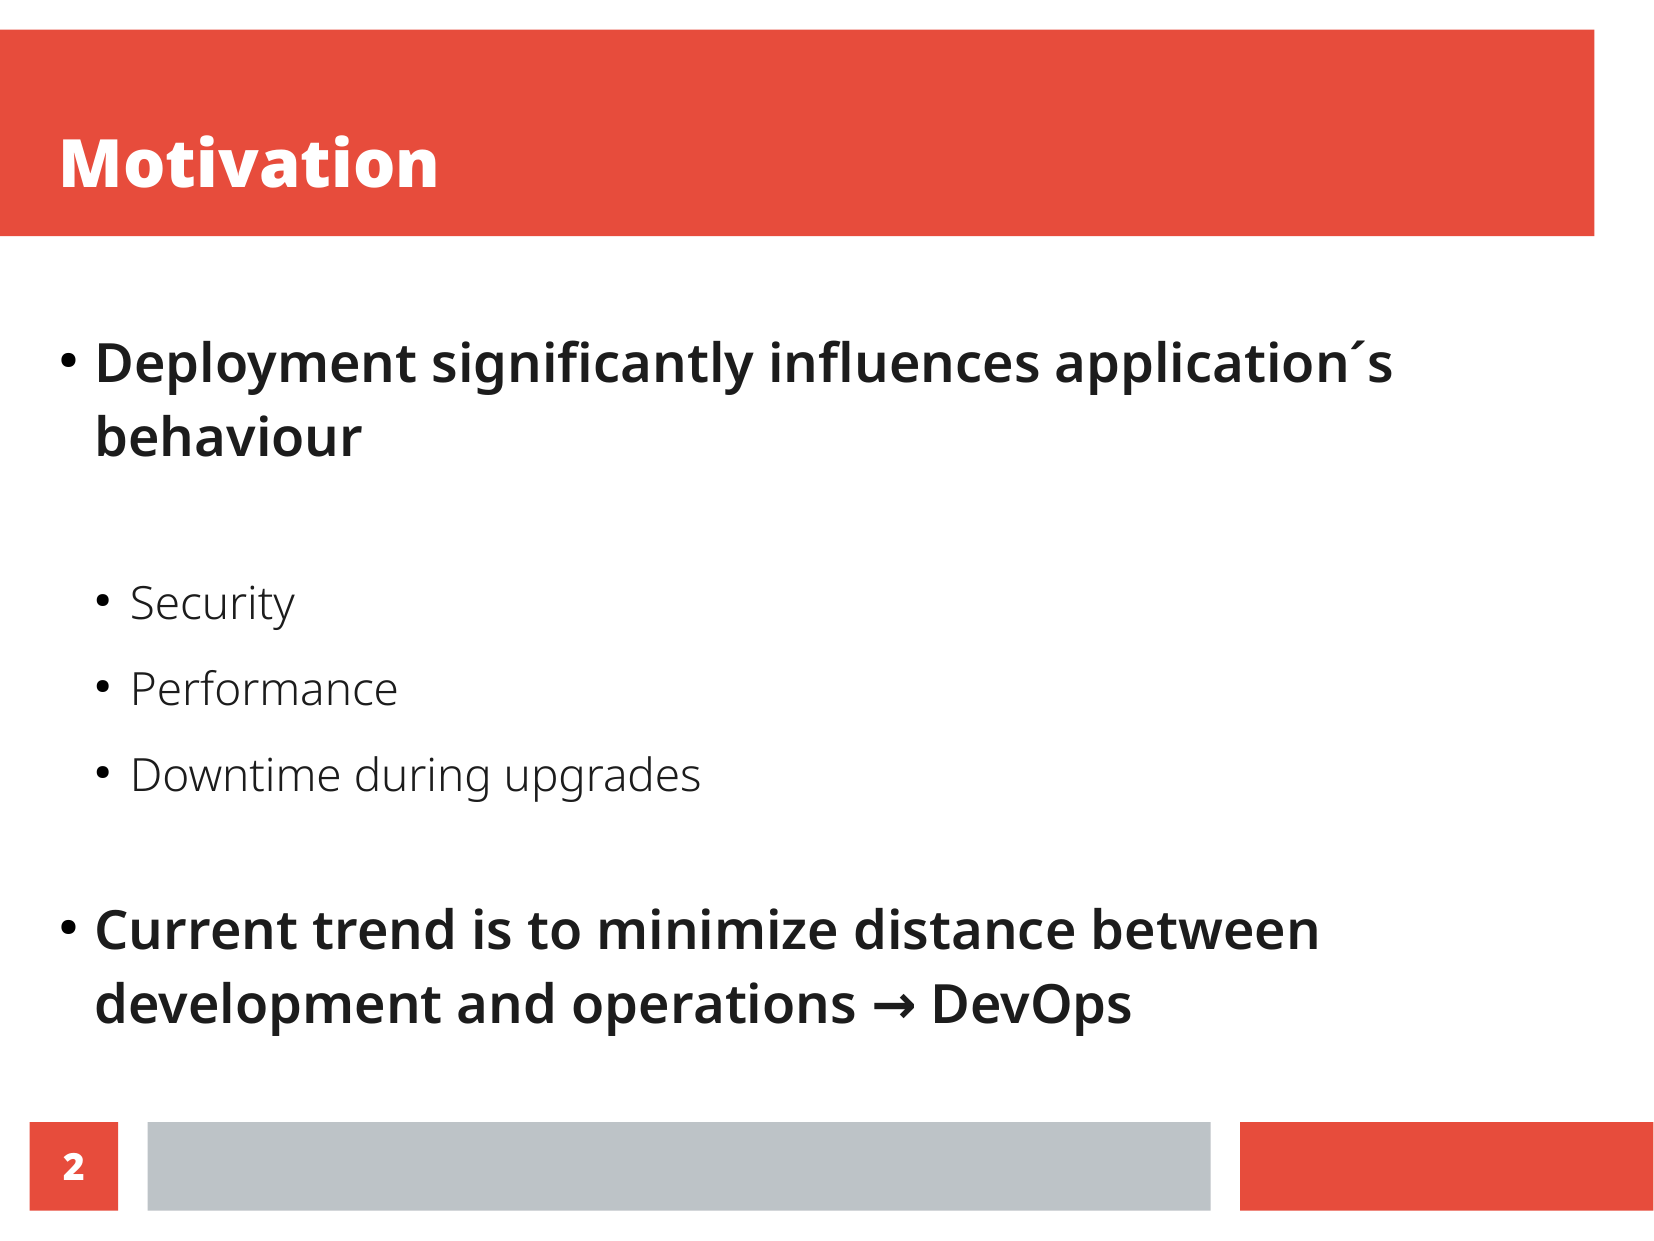

# Motivation
Deployment significantly influences application´s behaviour
Security
Performance
Downtime during upgrades
Current trend is to minimize distance between development and operations → DevOps
2